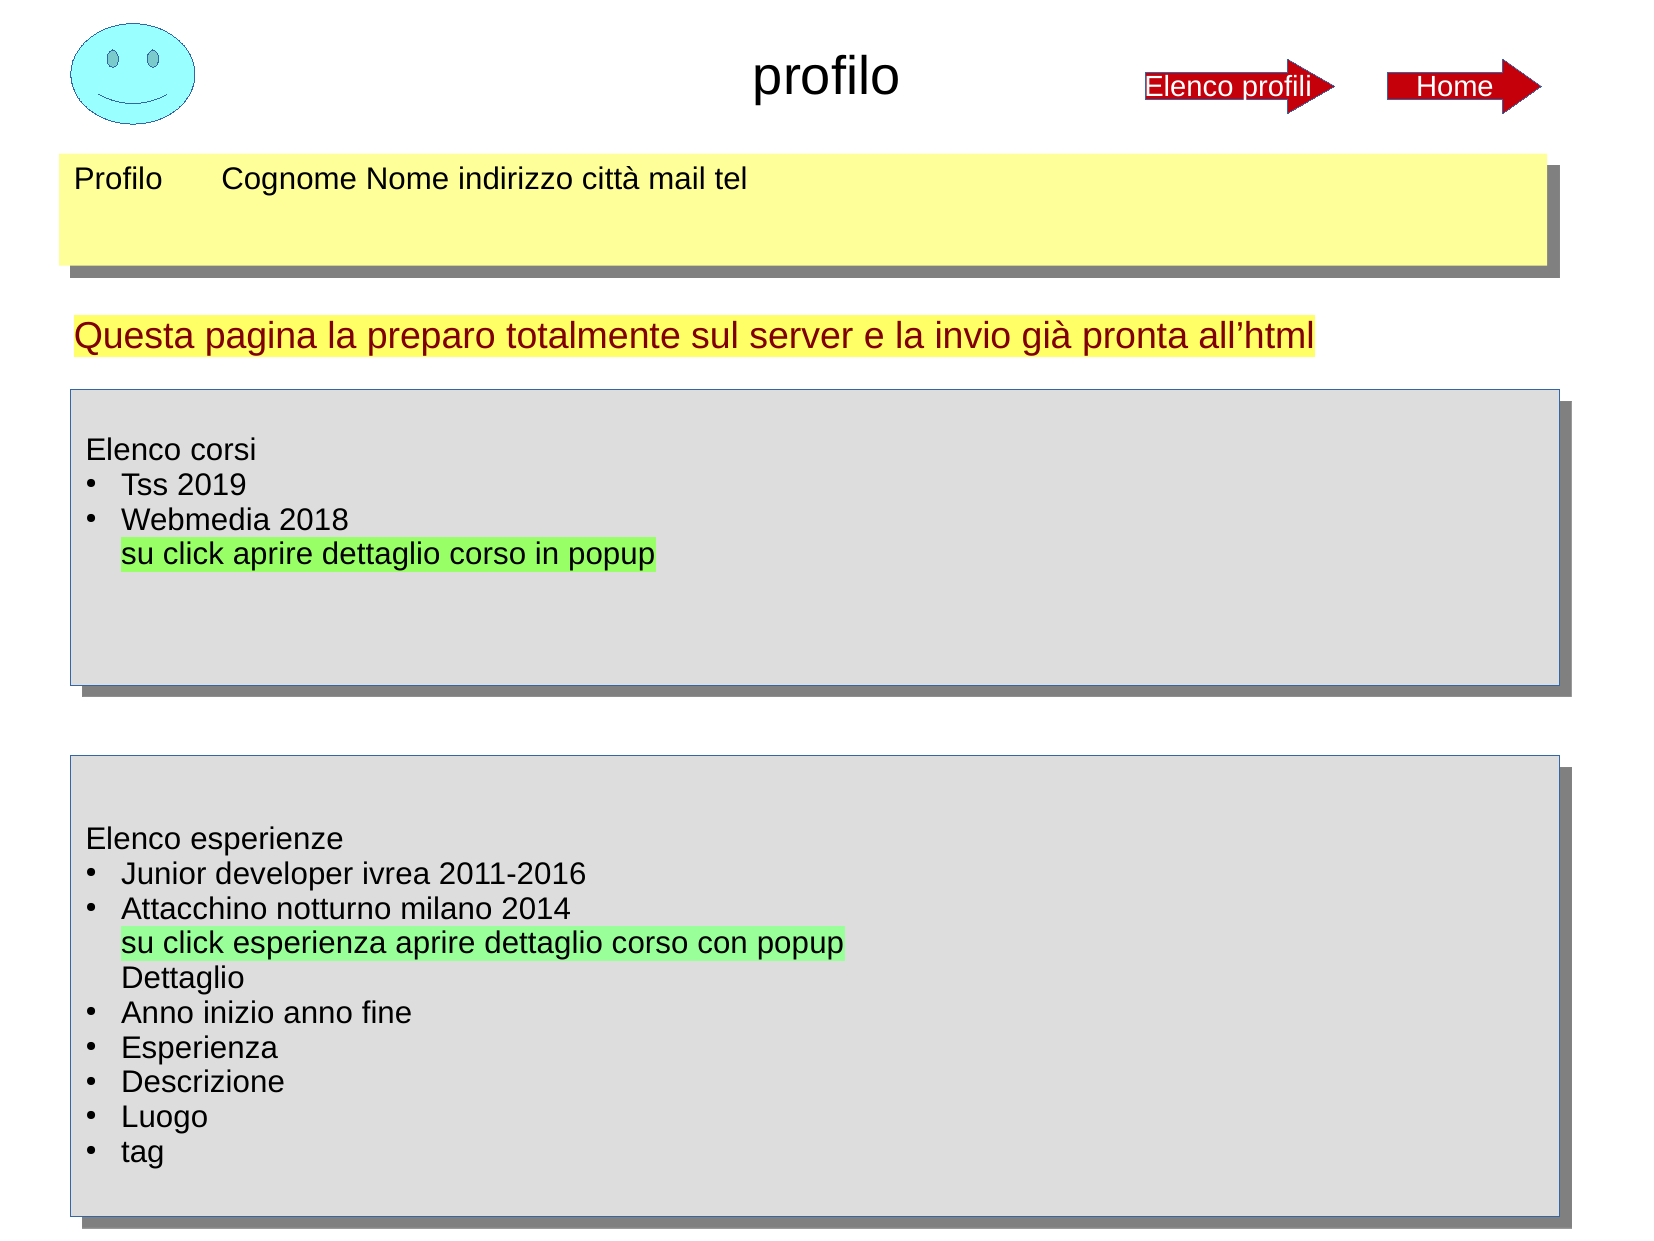

profilo
Elenco profili
Home
Profilo 	Cognome Nome indirizzo città mail tel
Questa pagina la preparo totalmente sul server e la invio già pronta all’html
Elenco corsi
Tss 2019
Webmedia 2018
su click aprire dettaglio corso in popup
Elenco esperienze
Junior developer ivrea 2011-2016
Attacchino notturno milano 2014
su click esperienza aprire dettaglio corso con popup
Dettaglio
Anno inizio anno fine
Esperienza
Descrizione
Luogo
tag